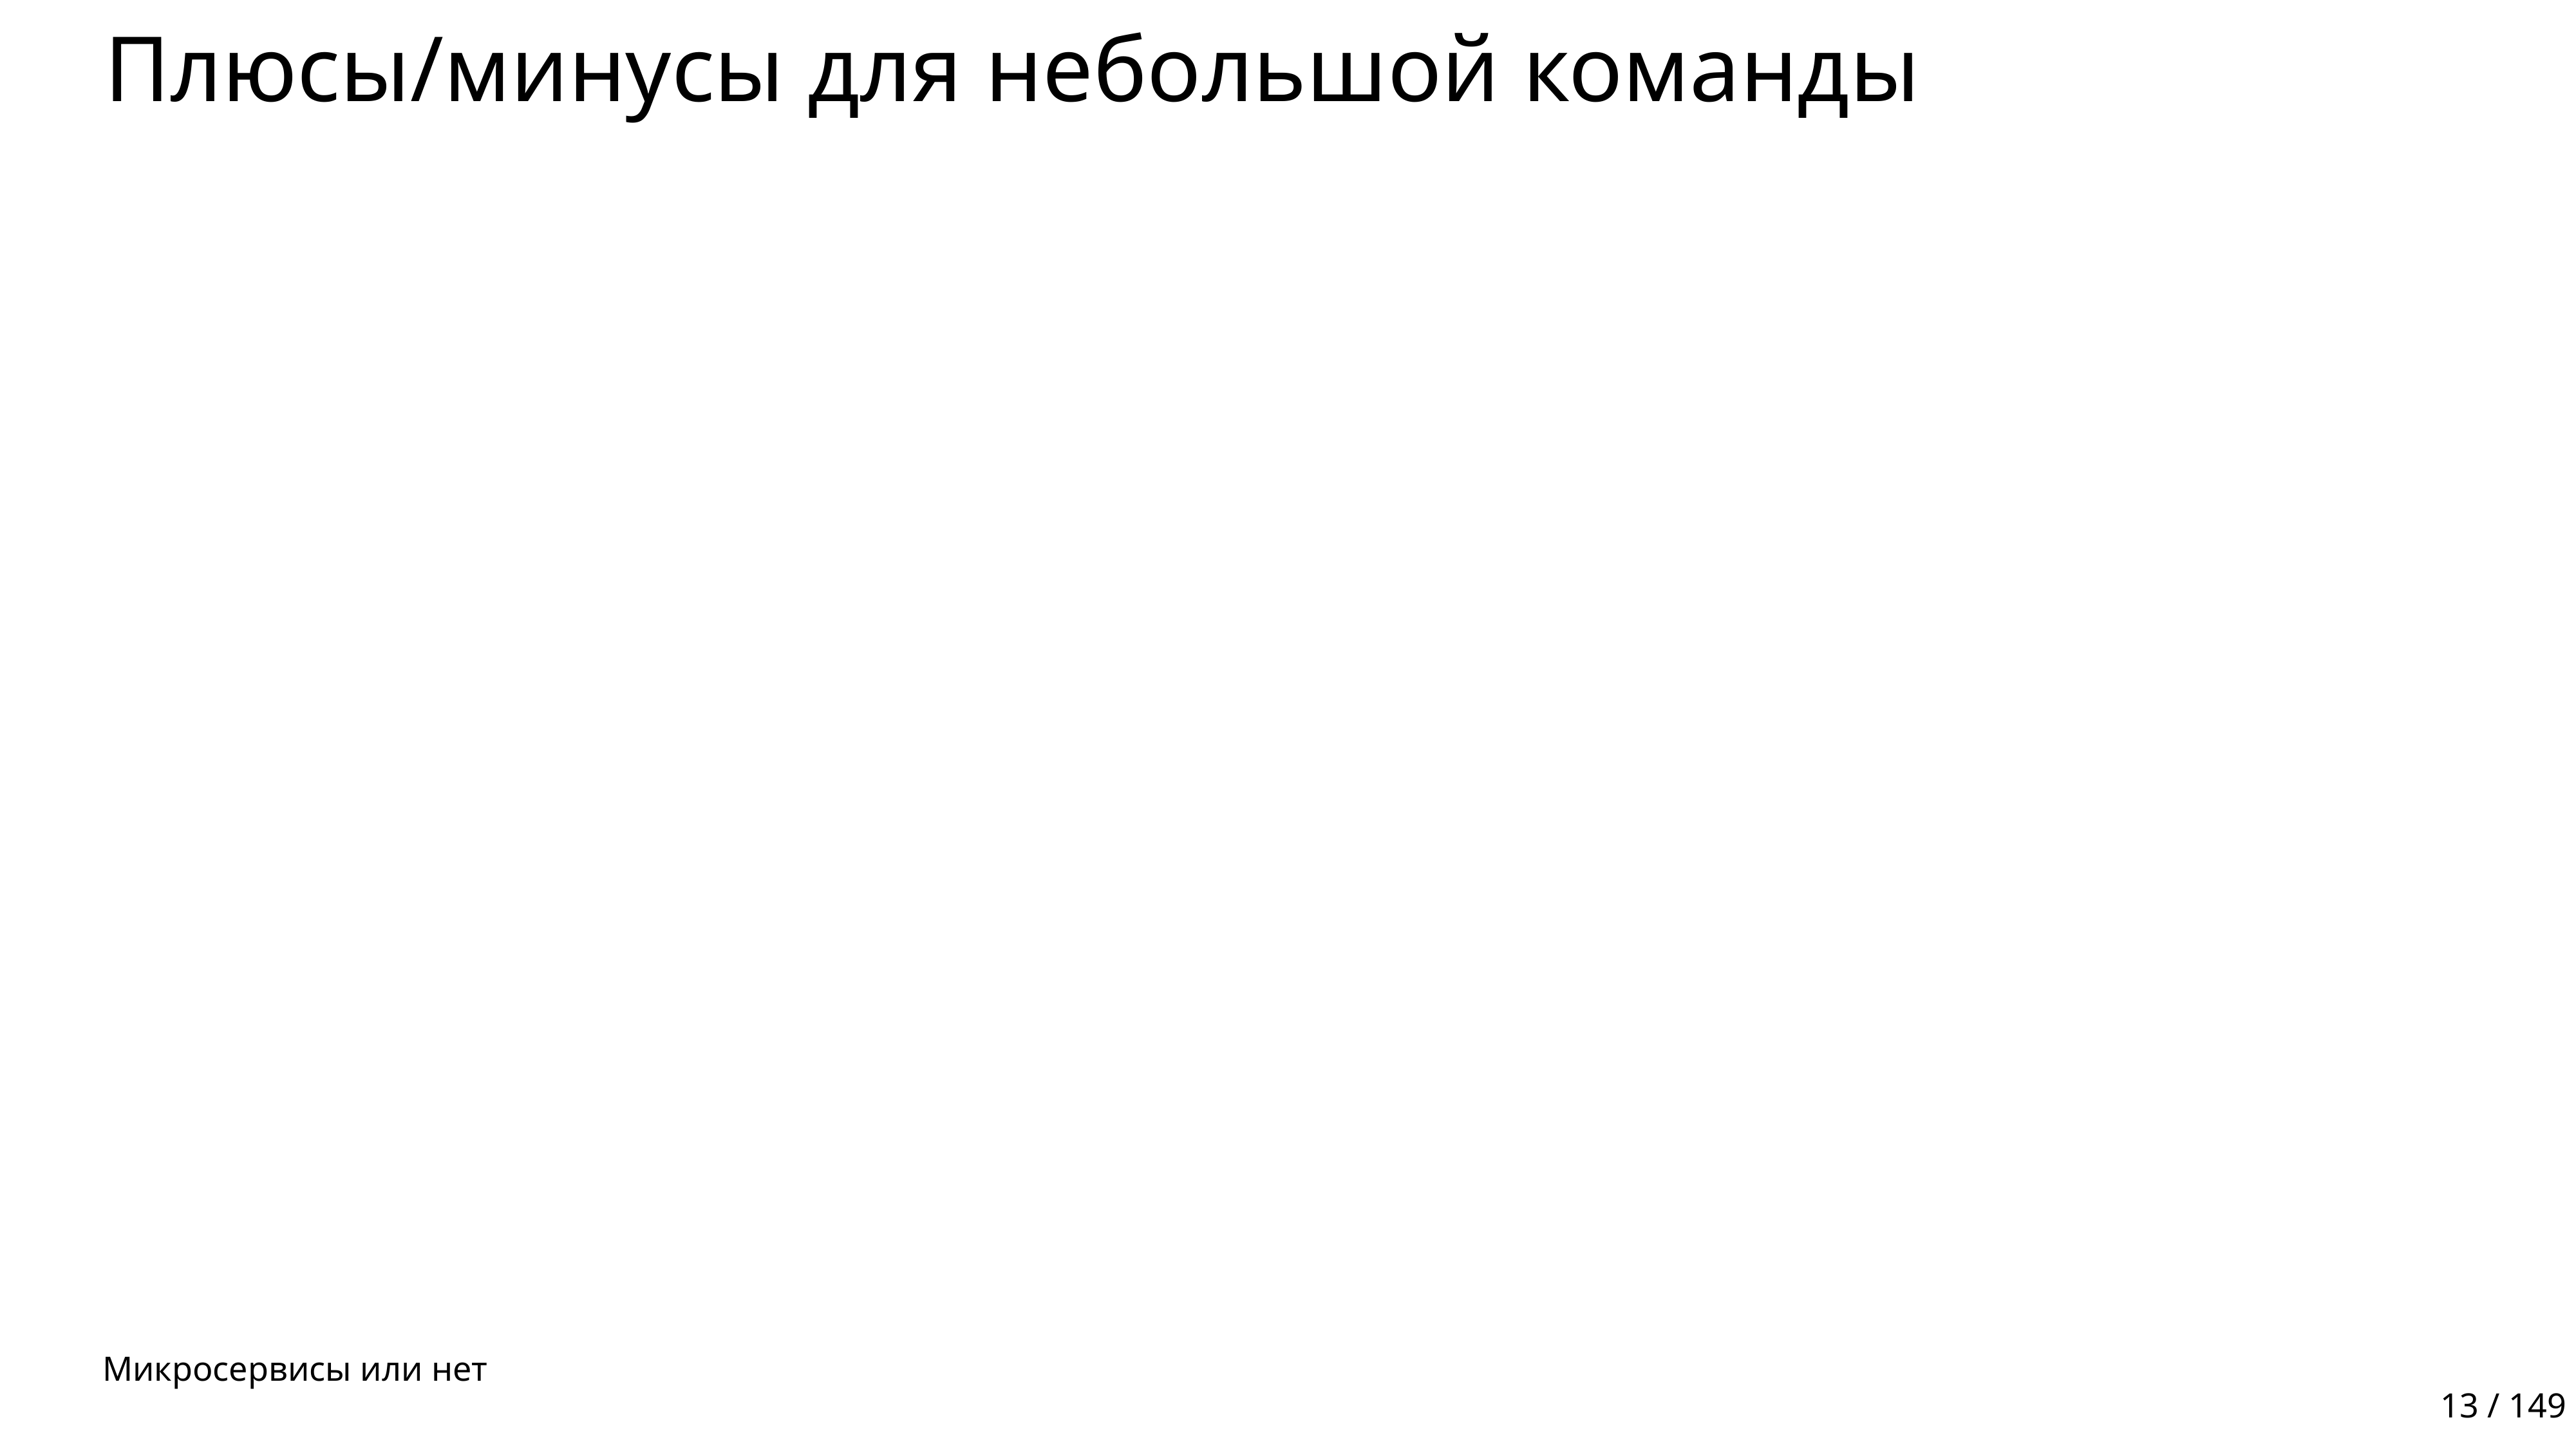

Плюсы/минусы для небольшой команды
#
Микросервисы или нет